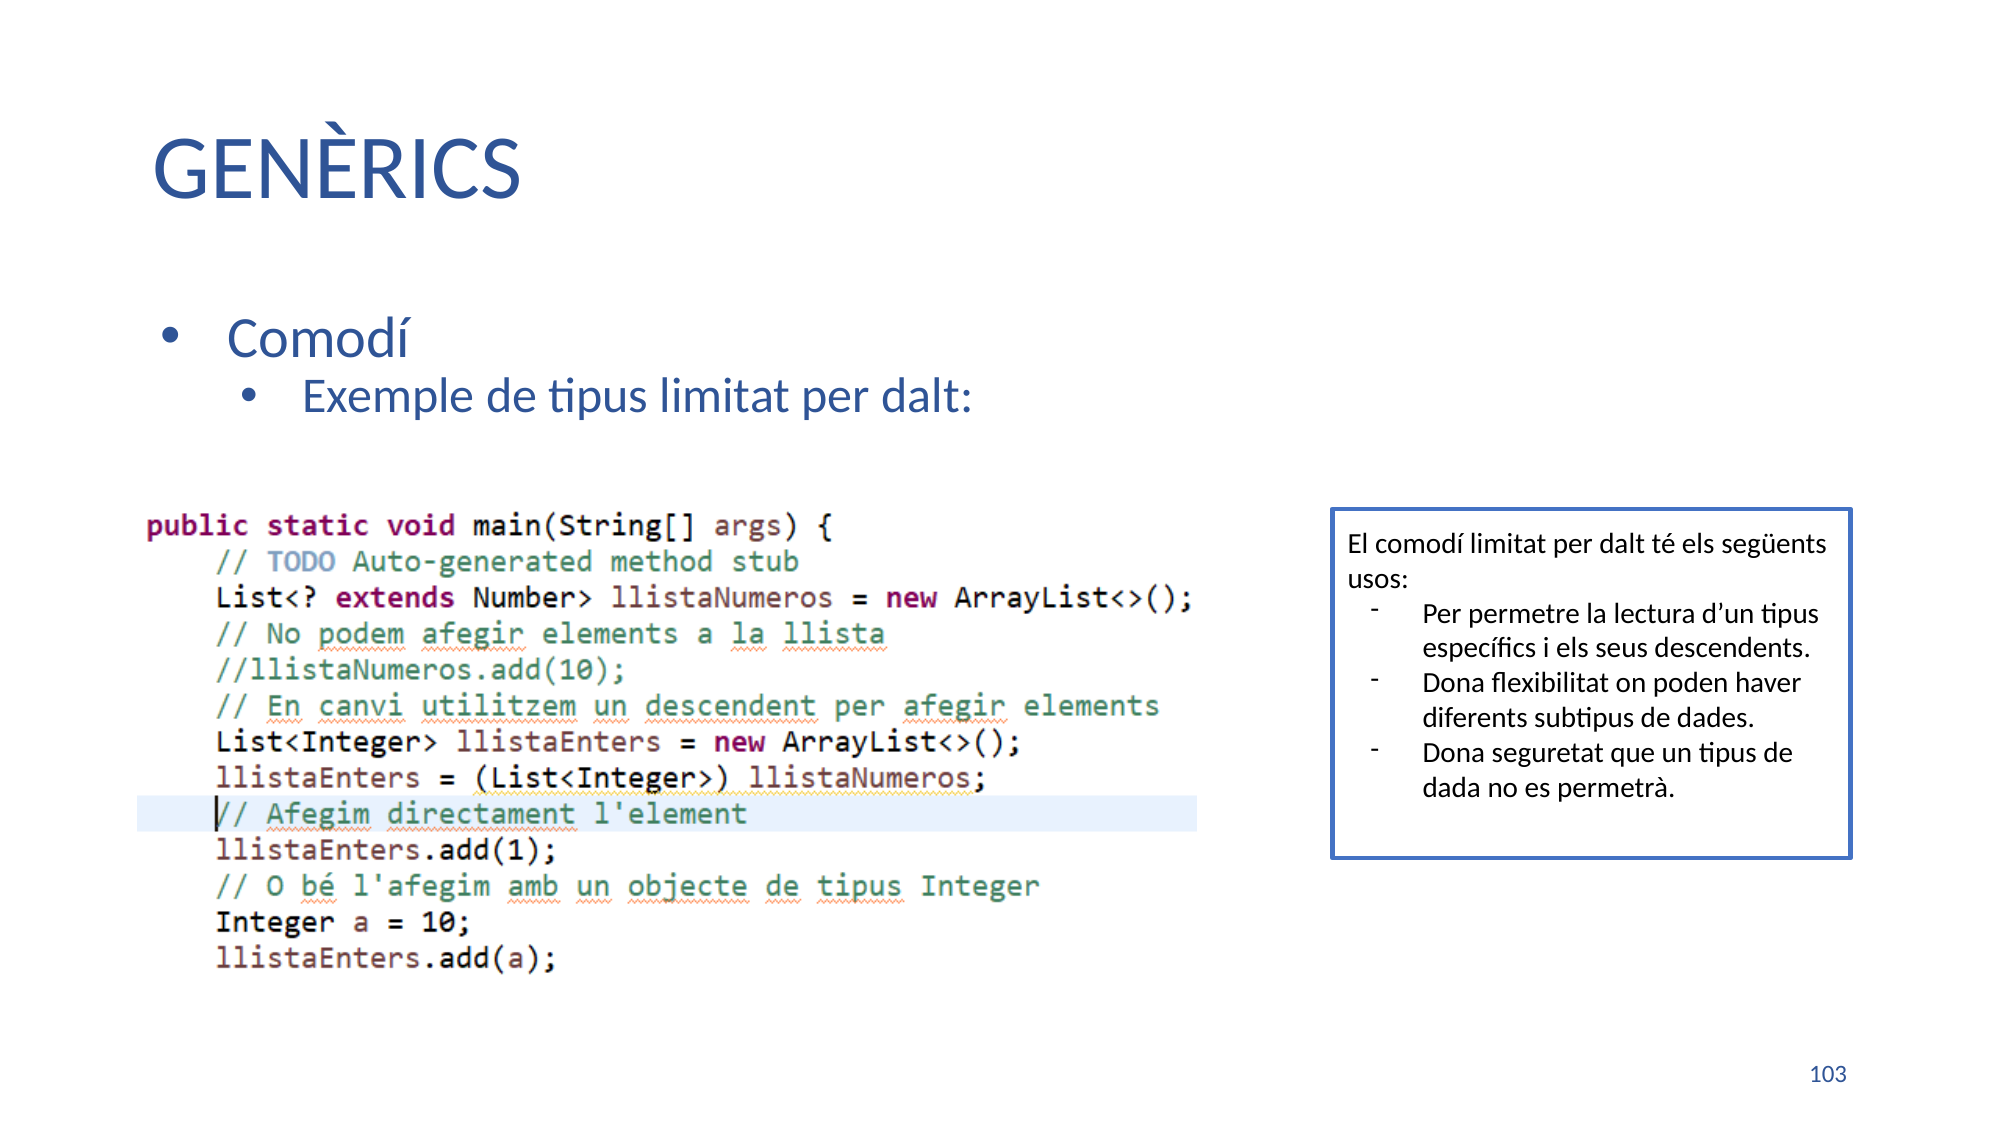

# GENÈRICS
Comodí
Exemple de tipus limitat per dalt:
El comodí limitat per dalt té els següents usos:
Per permetre la lectura d’un tipus específics i els seus descendents.
Dona flexibilitat on poden haver diferents subtipus de dades.
Dona seguretat que un tipus de dada no es permetrà.